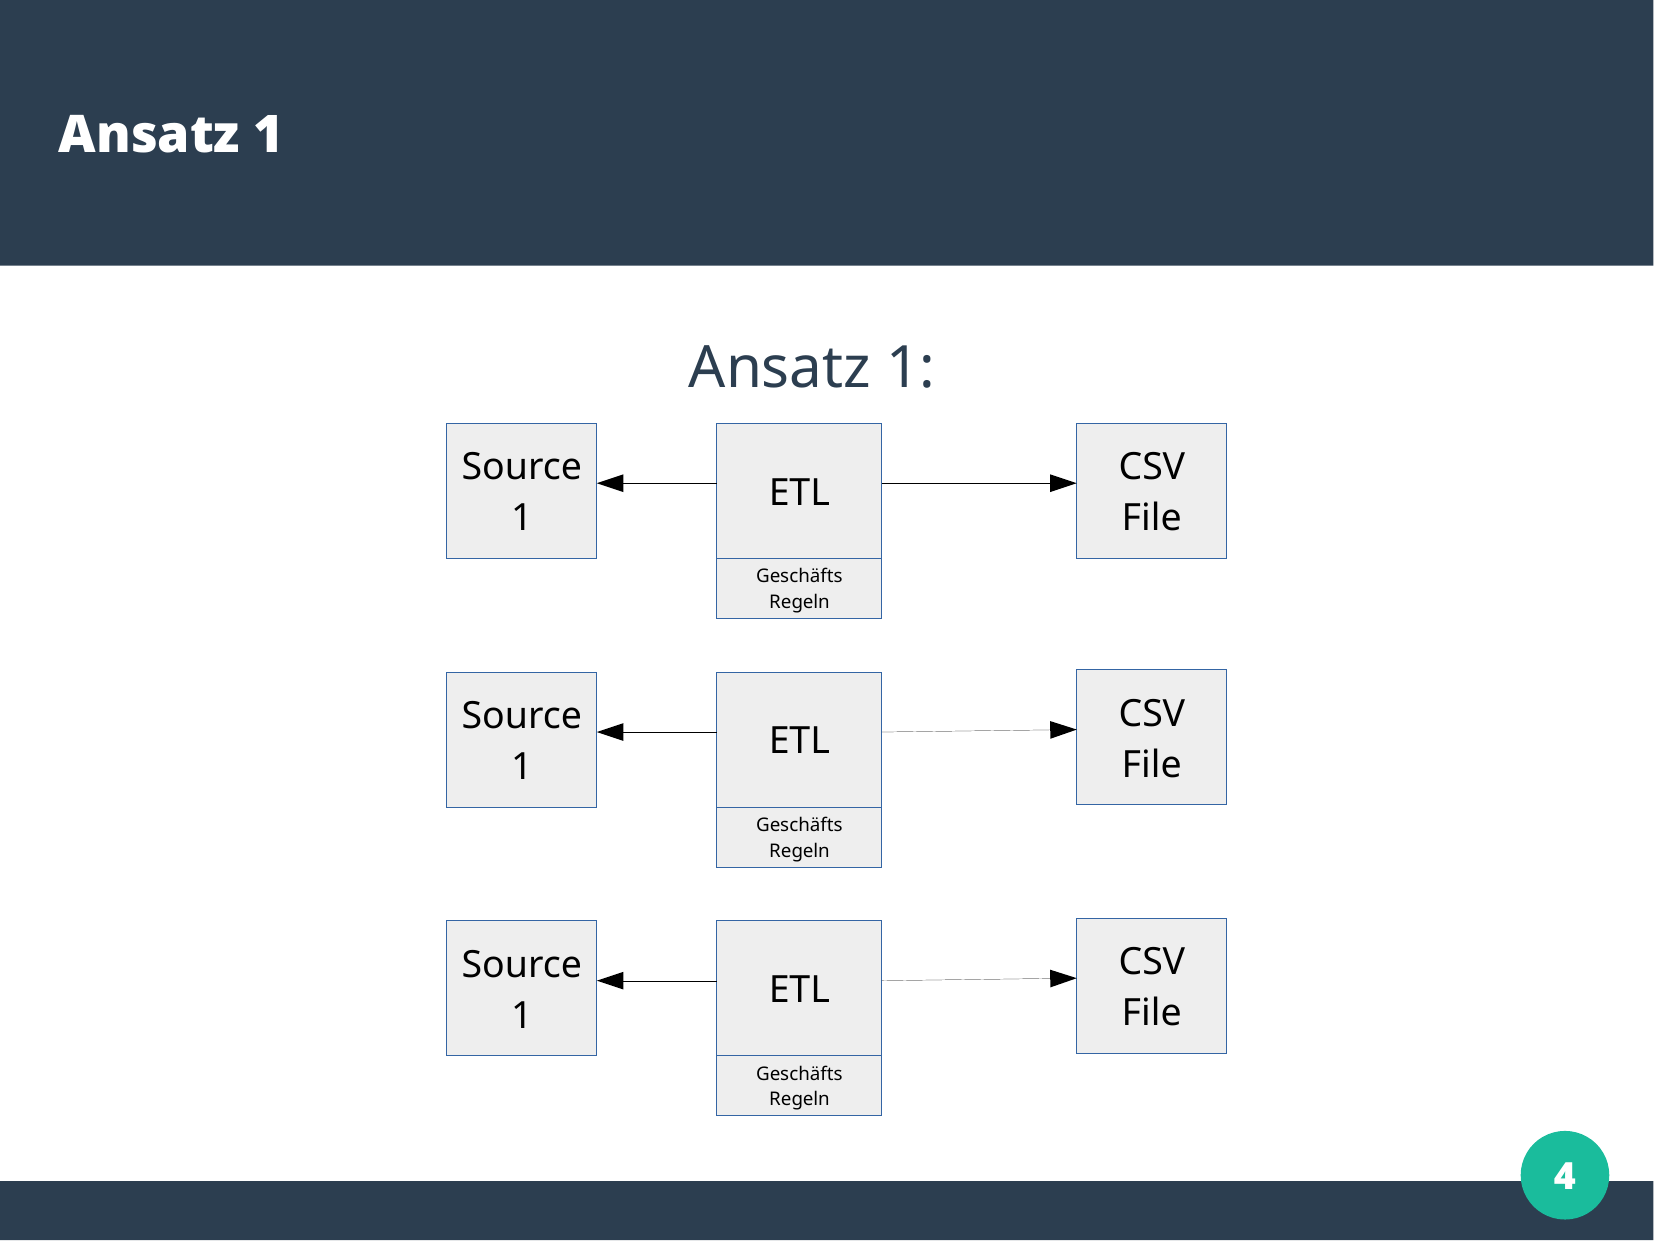

# Ansatz 1
Ansatz 1:
Source
1
ETL
CSV
File
Geschäfts
Regeln
CSV
File
Source
1
ETL
Geschäfts
Regeln
CSV
File
Source
1
ETL
Geschäfts
Regeln
4